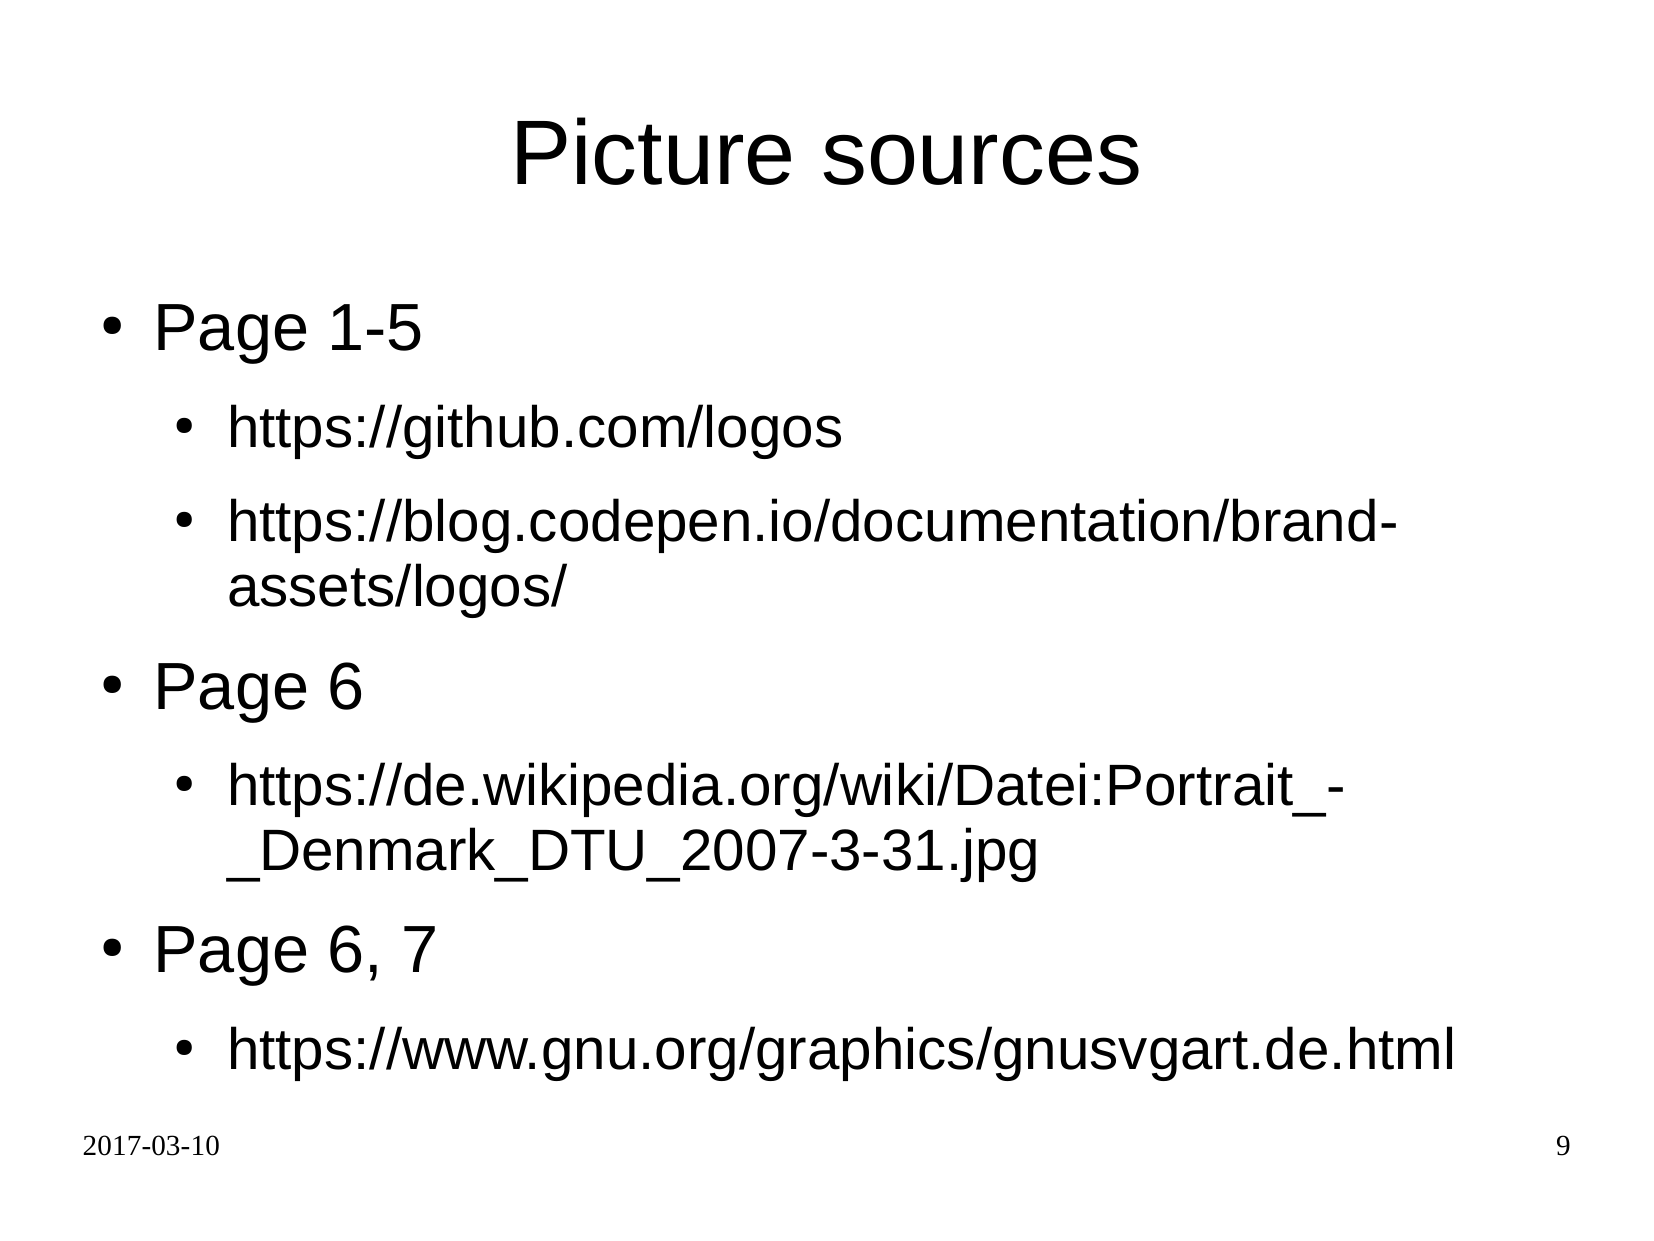

# Picture sources
Page 1-5
https://github.com/logos
https://blog.codepen.io/documentation/brand-assets/logos/
Page 6
https://de.wikipedia.org/wiki/Datei:Portrait_-_Denmark_DTU_2007-3-31.jpg
Page 6, 7
https://www.gnu.org/graphics/gnusvgart.de.html
2017-03-10
9